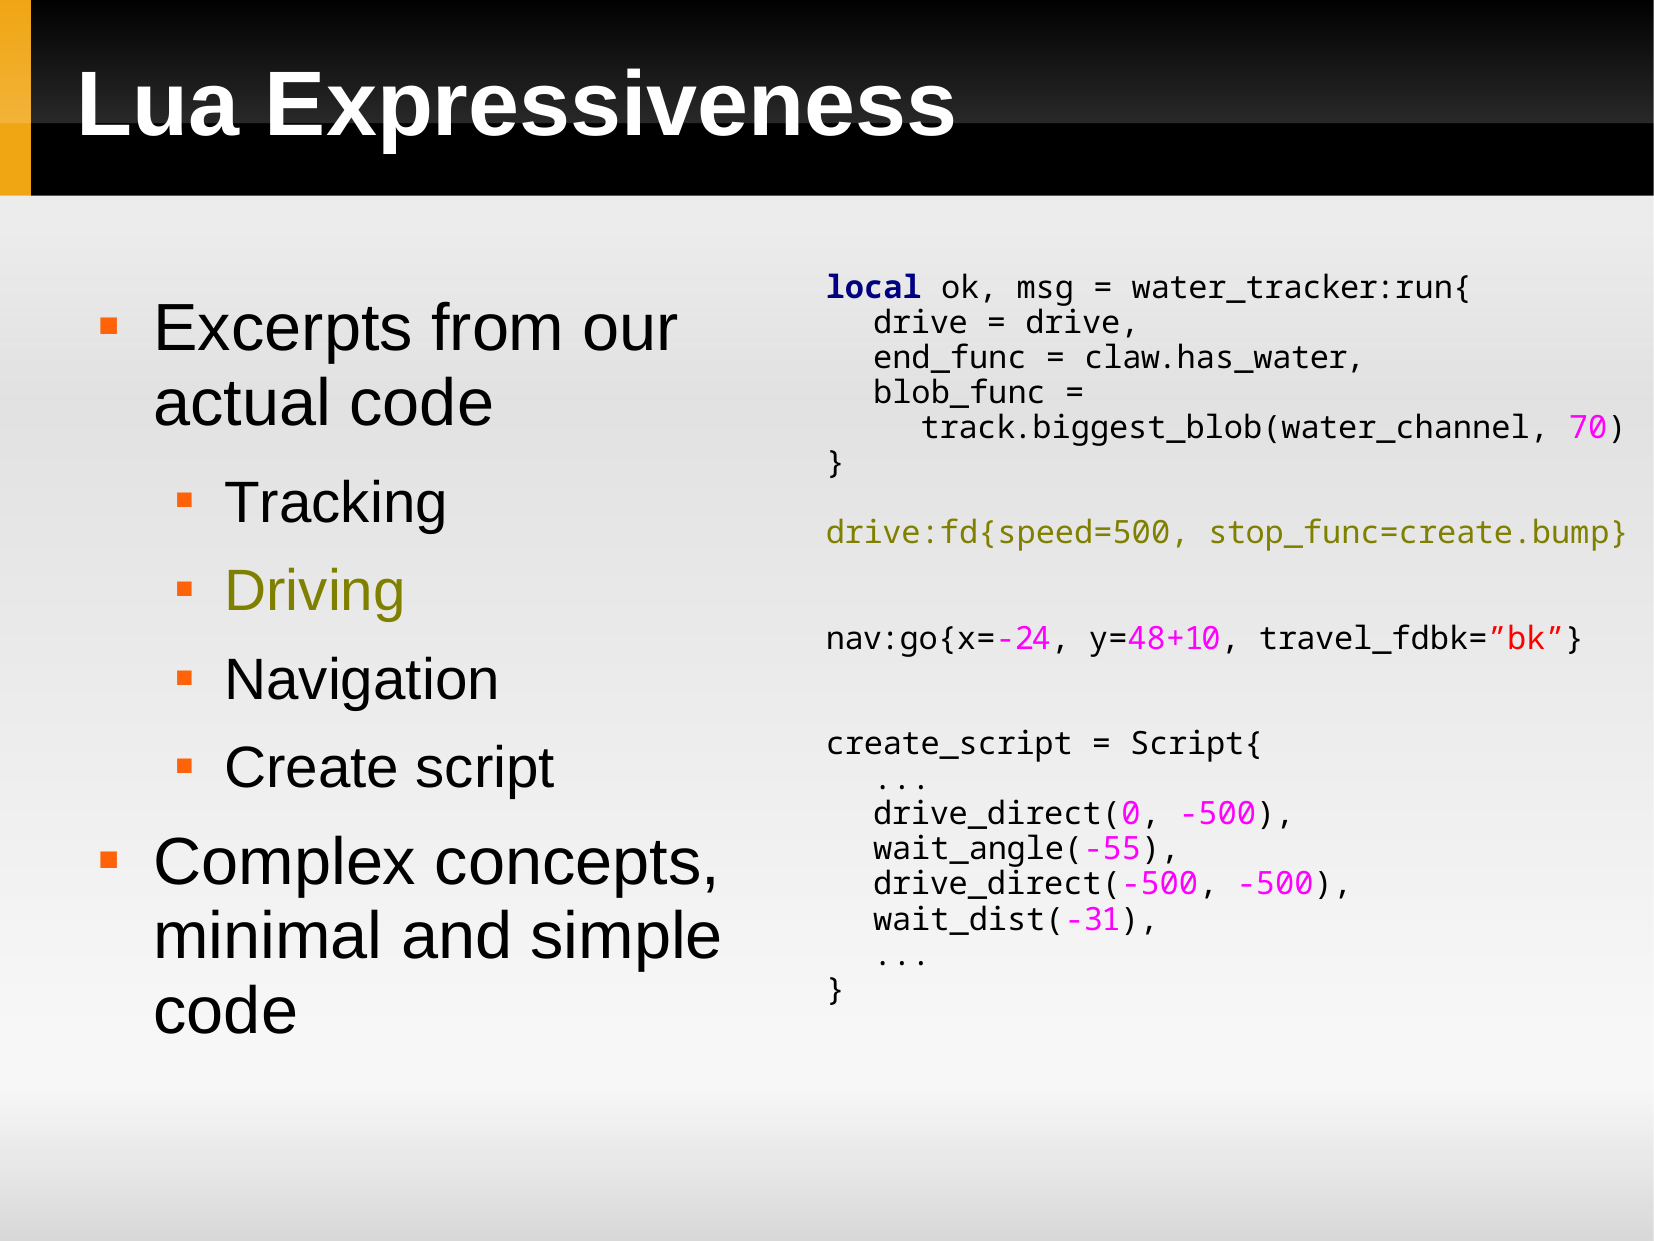

# Lua Expressiveness
Excerpts from our actual code
Tracking
Driving
Navigation
Create script
Complex concepts, minimal and simple code